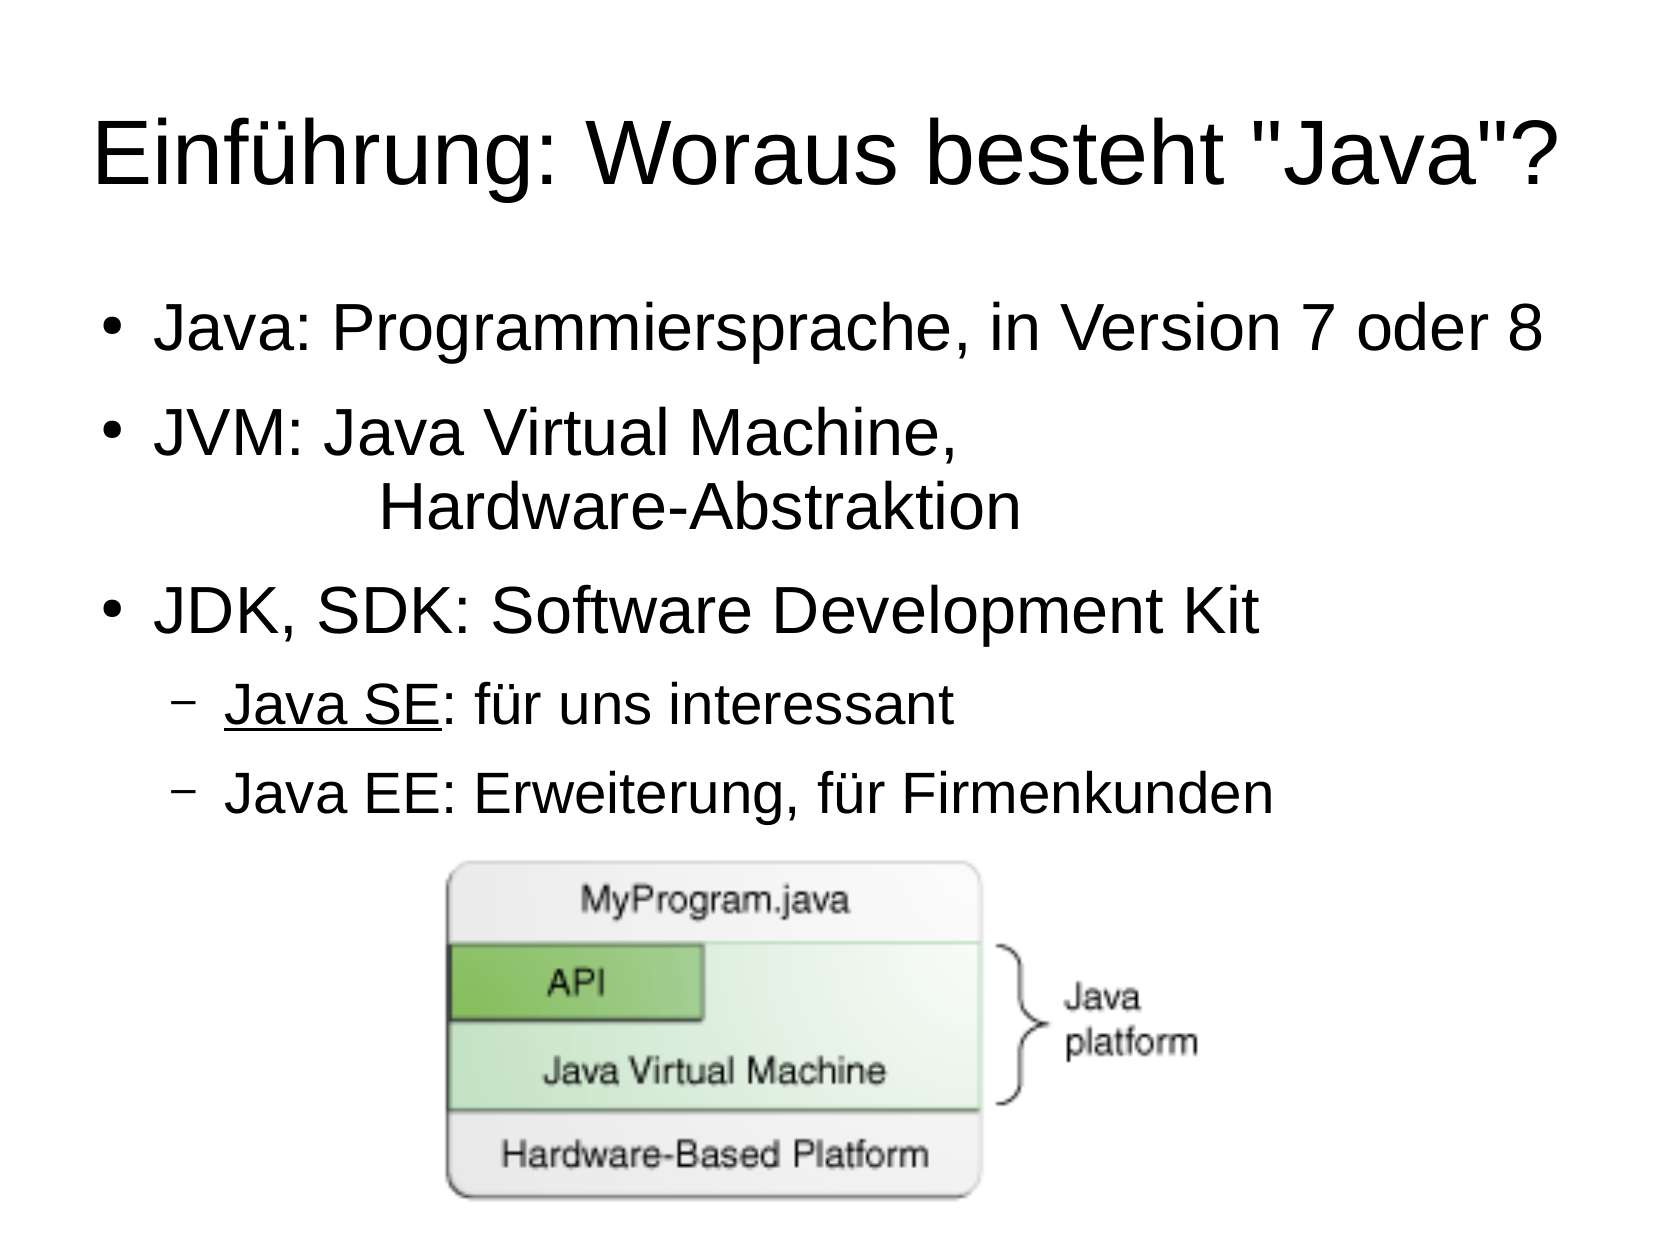

# Einführung: Woraus besteht "Java"?
Java: Programmiersprache, in Version 7 oder 8
JVM: Java Virtual Machine,
			Hardware-Abstraktion
JDK, SDK: Software Development Kit
Java SE: für uns interessant
Java EE: Erweiterung, für Firmenkunden